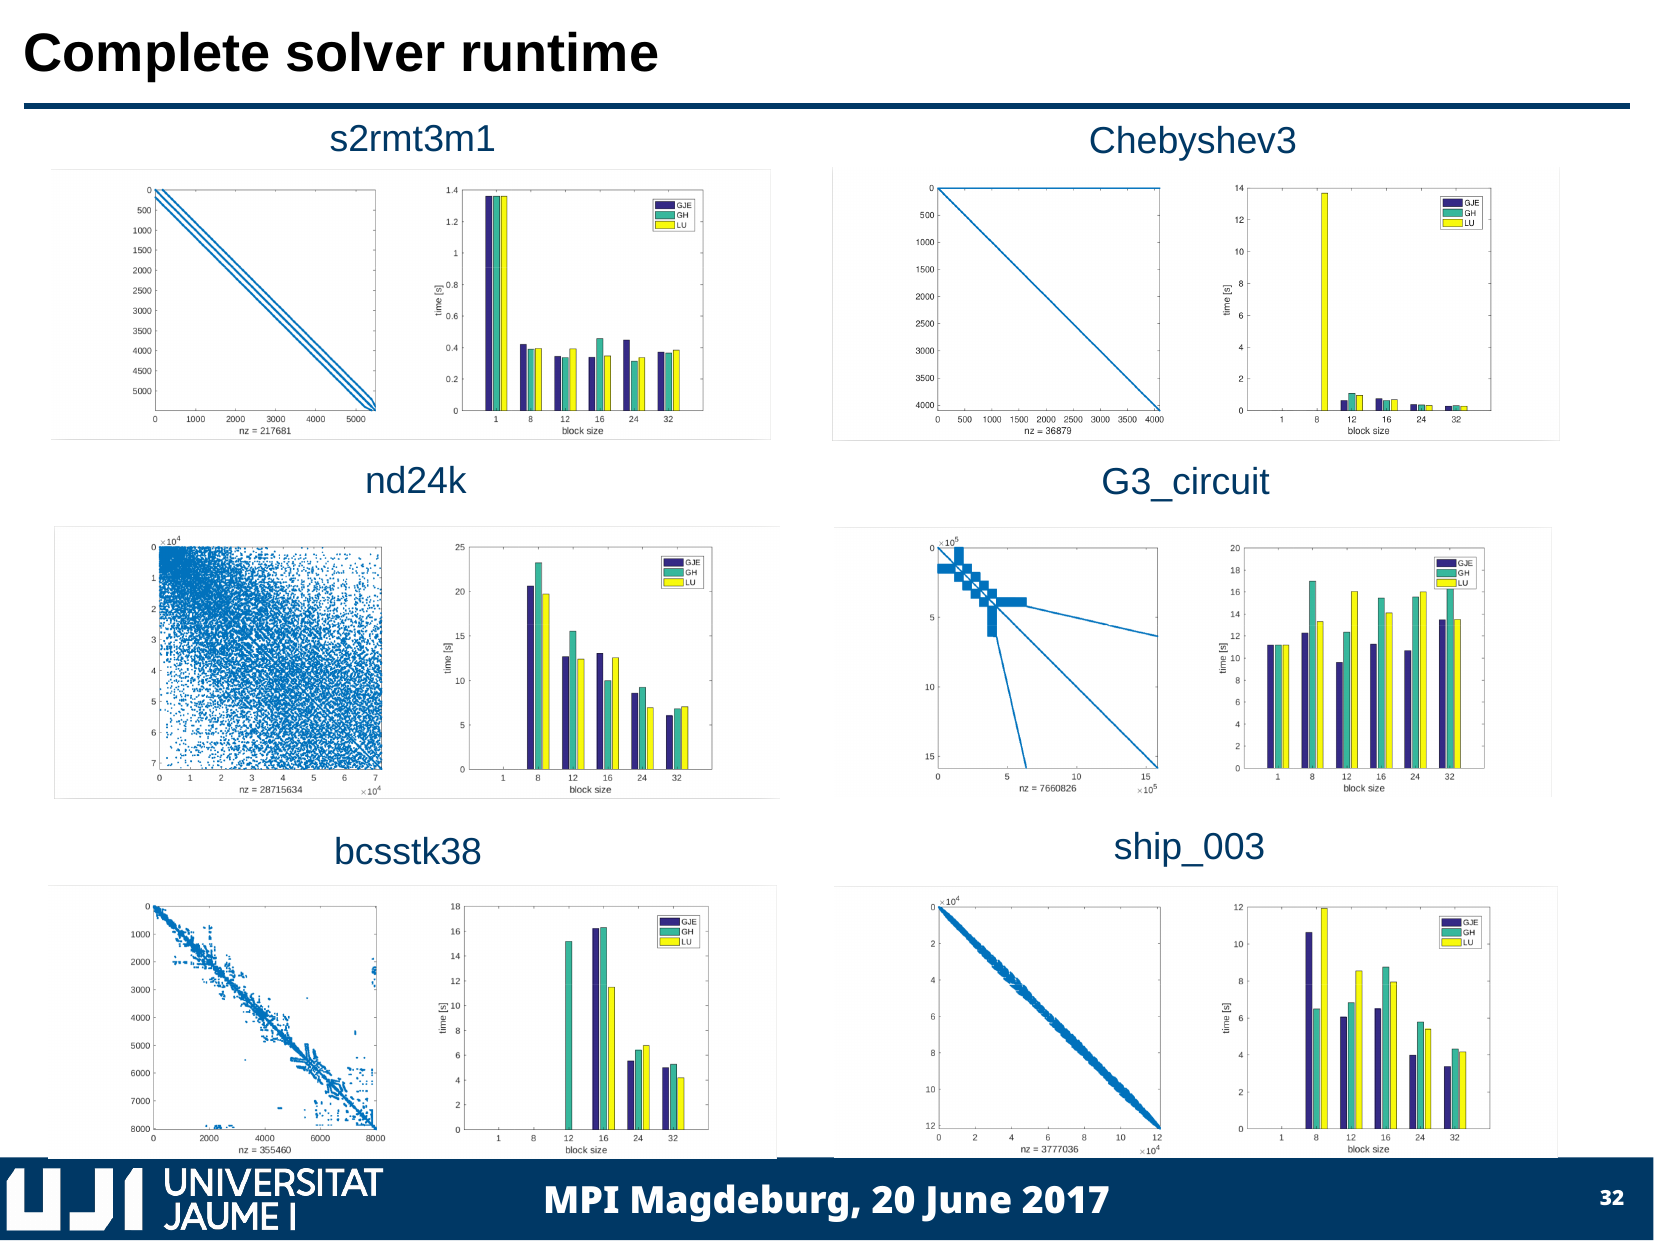

# Complete solver runtime
s2rmt3m1
Chebyshev3
nd24k
G3_circuit
ship_003
bcsstk38
MPI Magdeburg, 20 June 2017
32